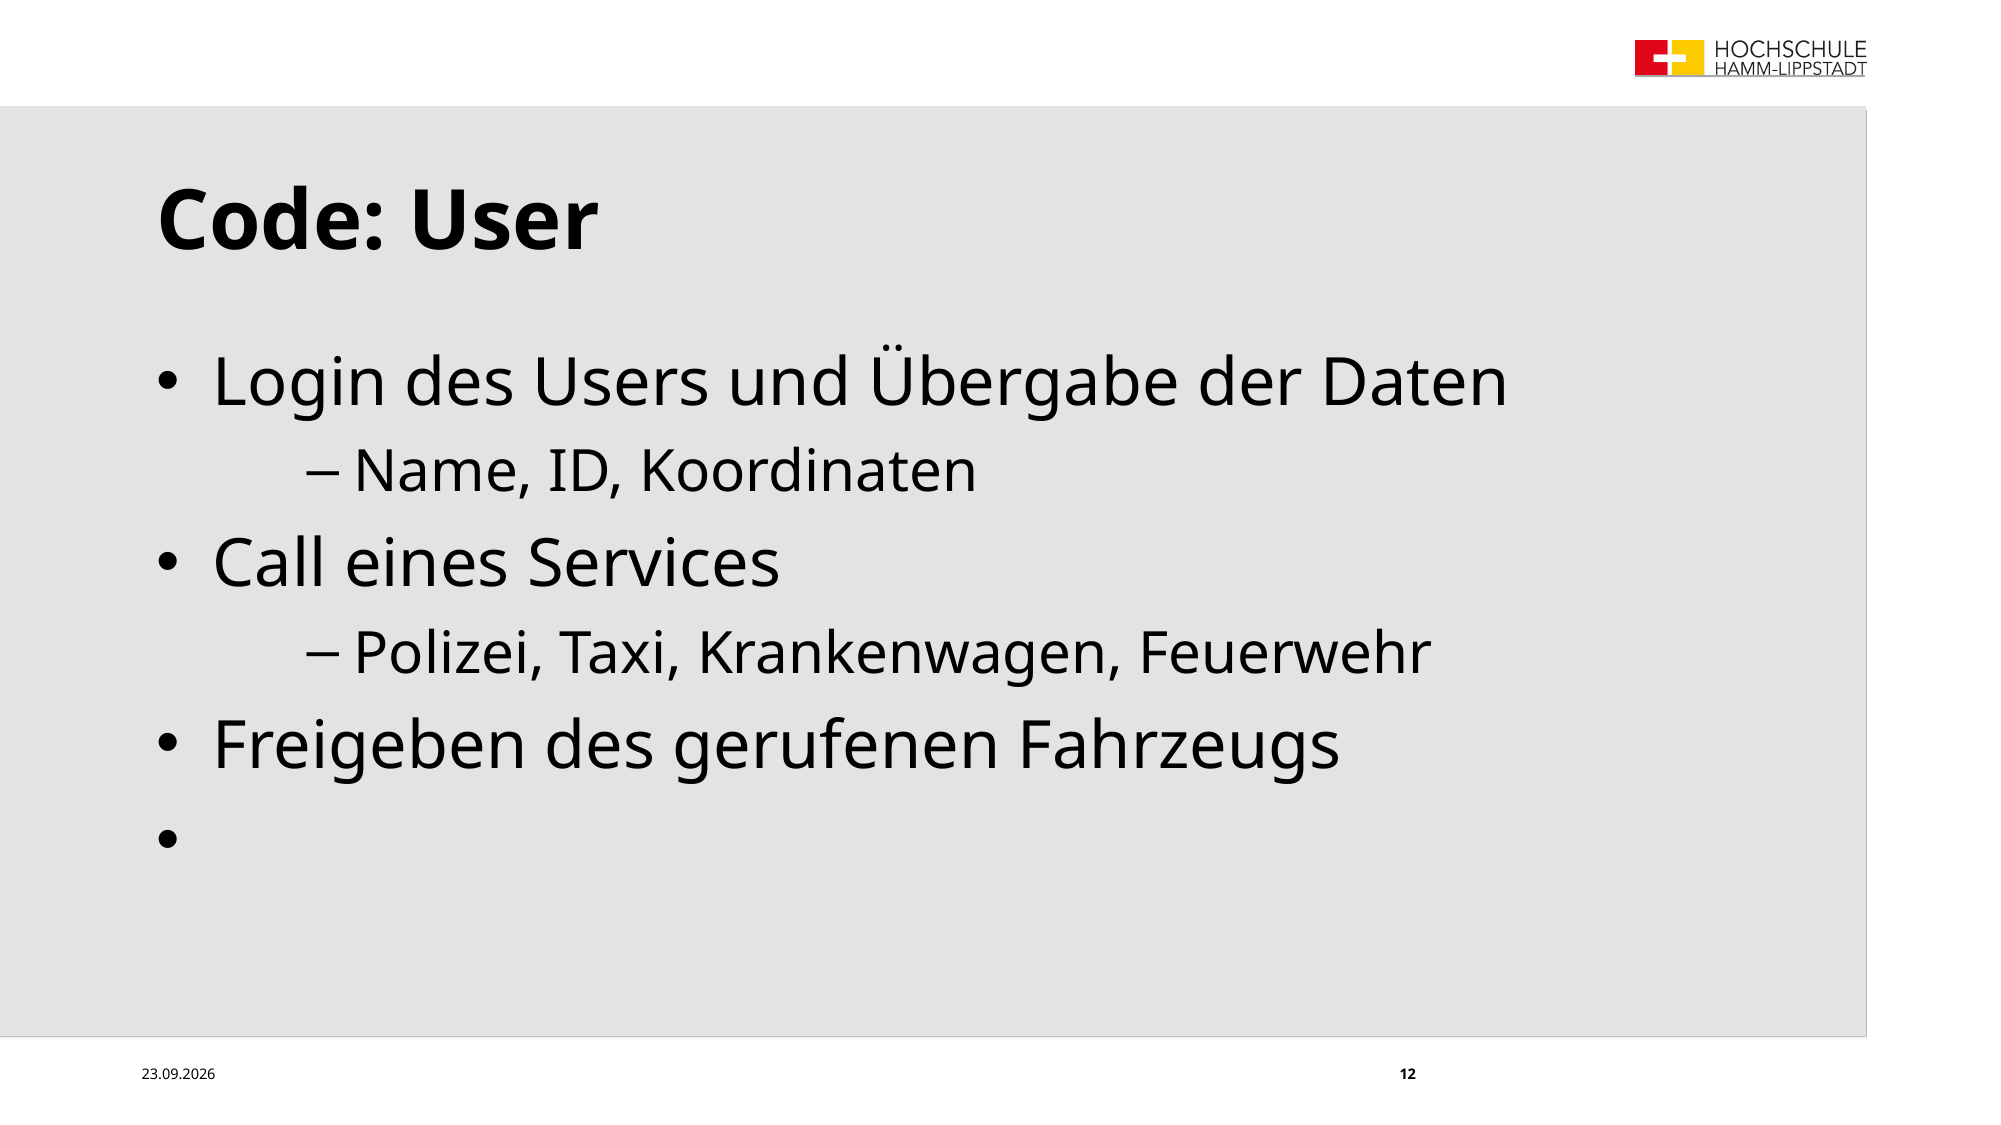

# Code: User
Login des Users und Übergabe der Daten
Name, ID, Koordinaten
Call eines Services
Polizei, Taxi, Krankenwagen, Feuerwehr
Freigeben des gerufenen Fahrzeugs
12